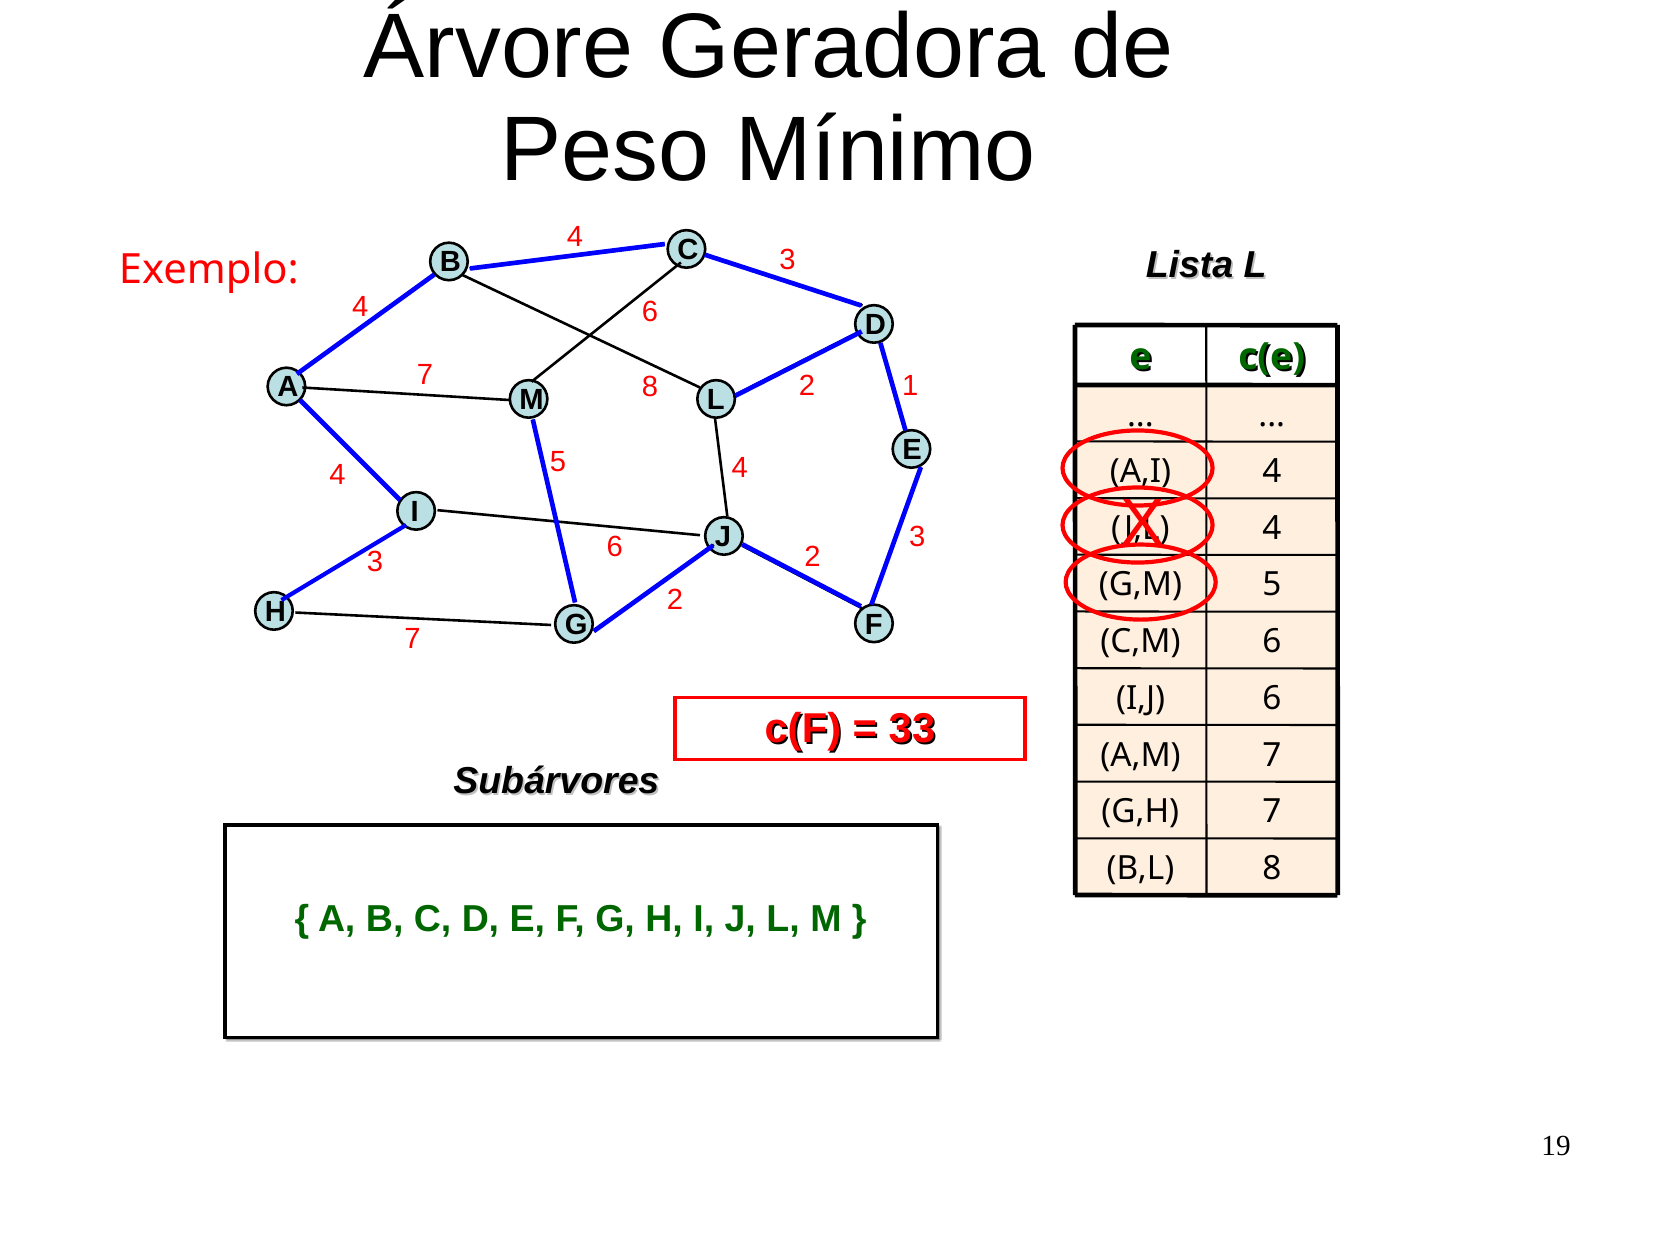

# Árvore Geradora de Peso Mínimo
4
	Exemplo:
C
3
Lista L
B
4
6
D
e
c(e)‏
...
...
(A,I)‏
4
(J,L)‏
4
(G,M)‏
5
(C,M)‏
6
(I,J)‏
6
(A,M)‏
7
(G,H)‏
7
(B,L)‏
8
7
2
1
A
8
M
L
E
5
4
4
X
I
J
3
6
2
3
2
H
G
F
7
c(F) = 24
c(F) = 28
c(F) = 33
Subárvores
{ A, B, C, D, E, F, G, J, L }
{ H, I }
{ M }
{ A, B, C, D, E, F, G, H, I, J, L }
{ M }
{ A, B, C, D, E, F, G, H, I, J, L, M }
19